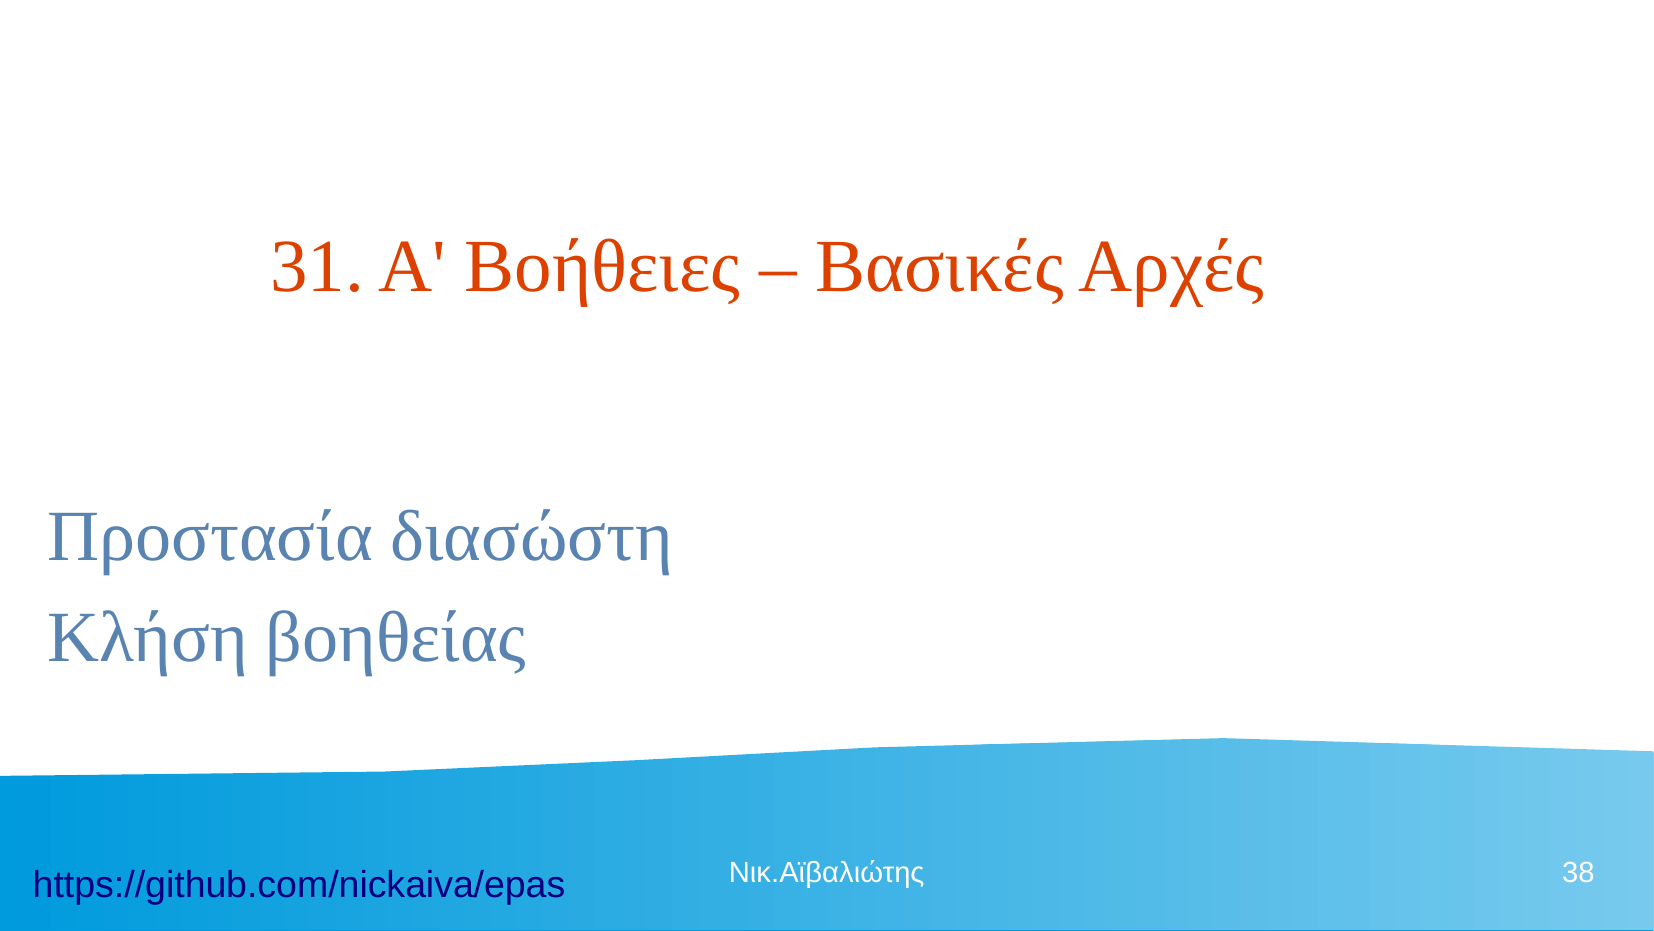

# 31. Α' Βοήθειες – Βασικές Αρχές
 Προστασία διασώστη
 Κλήση βοηθείας
Νικ.Αϊβαλιώτης
38